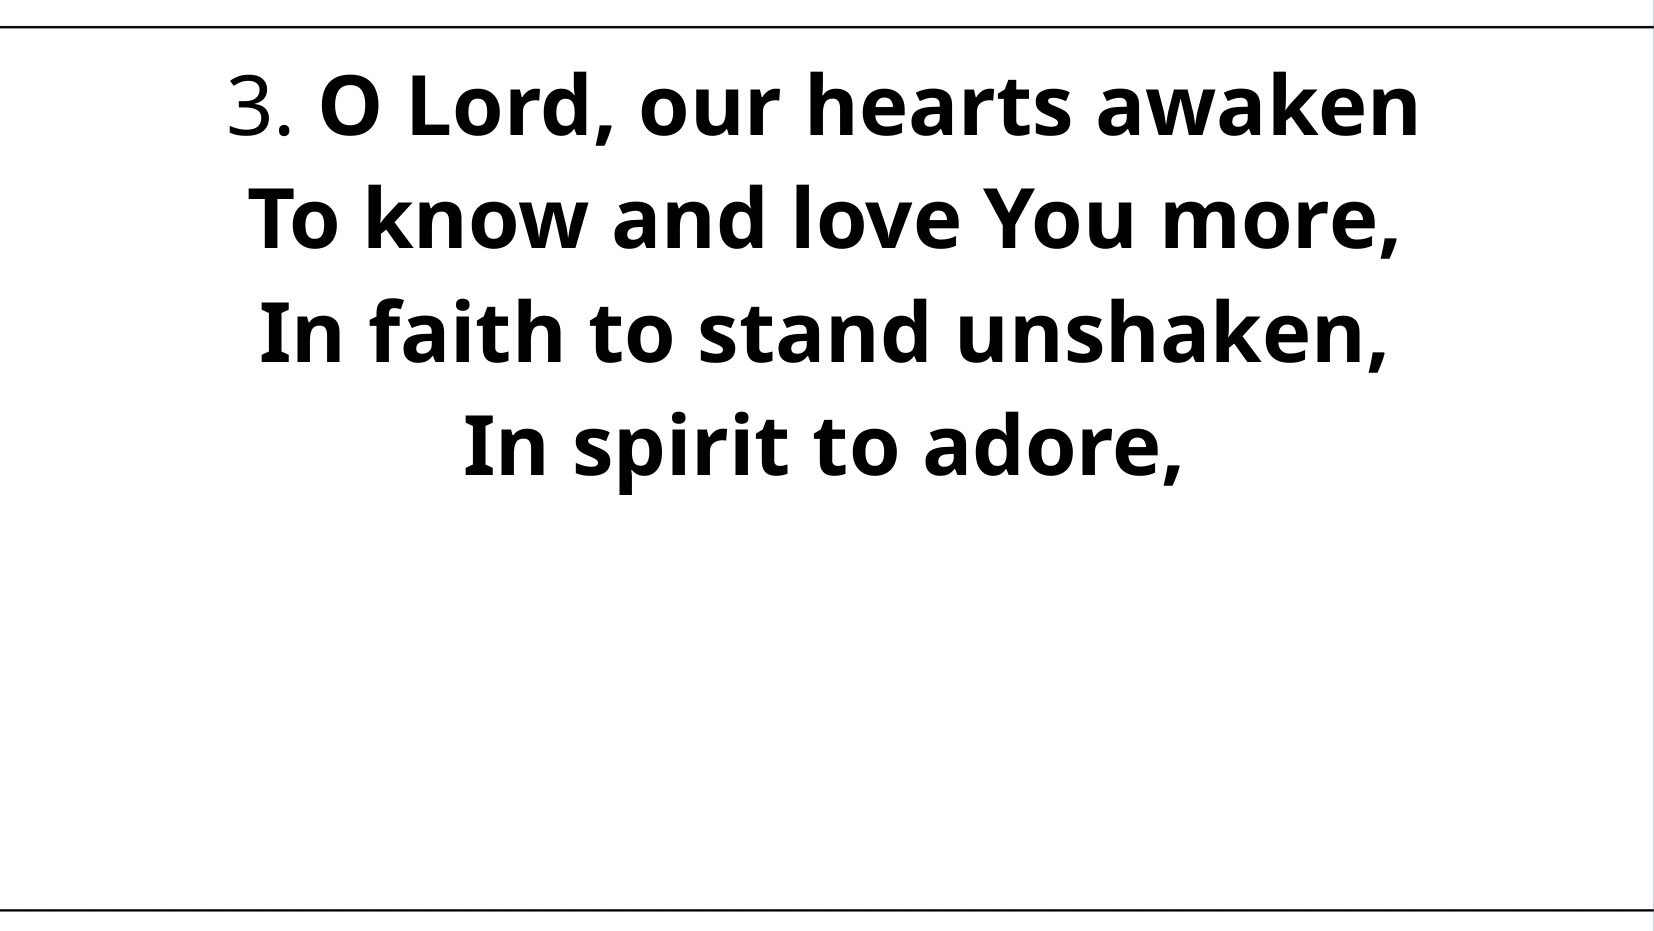

3. O Lord, our hearts awaken
To know and love You more,
In faith to stand unshaken,
In spirit to adore,